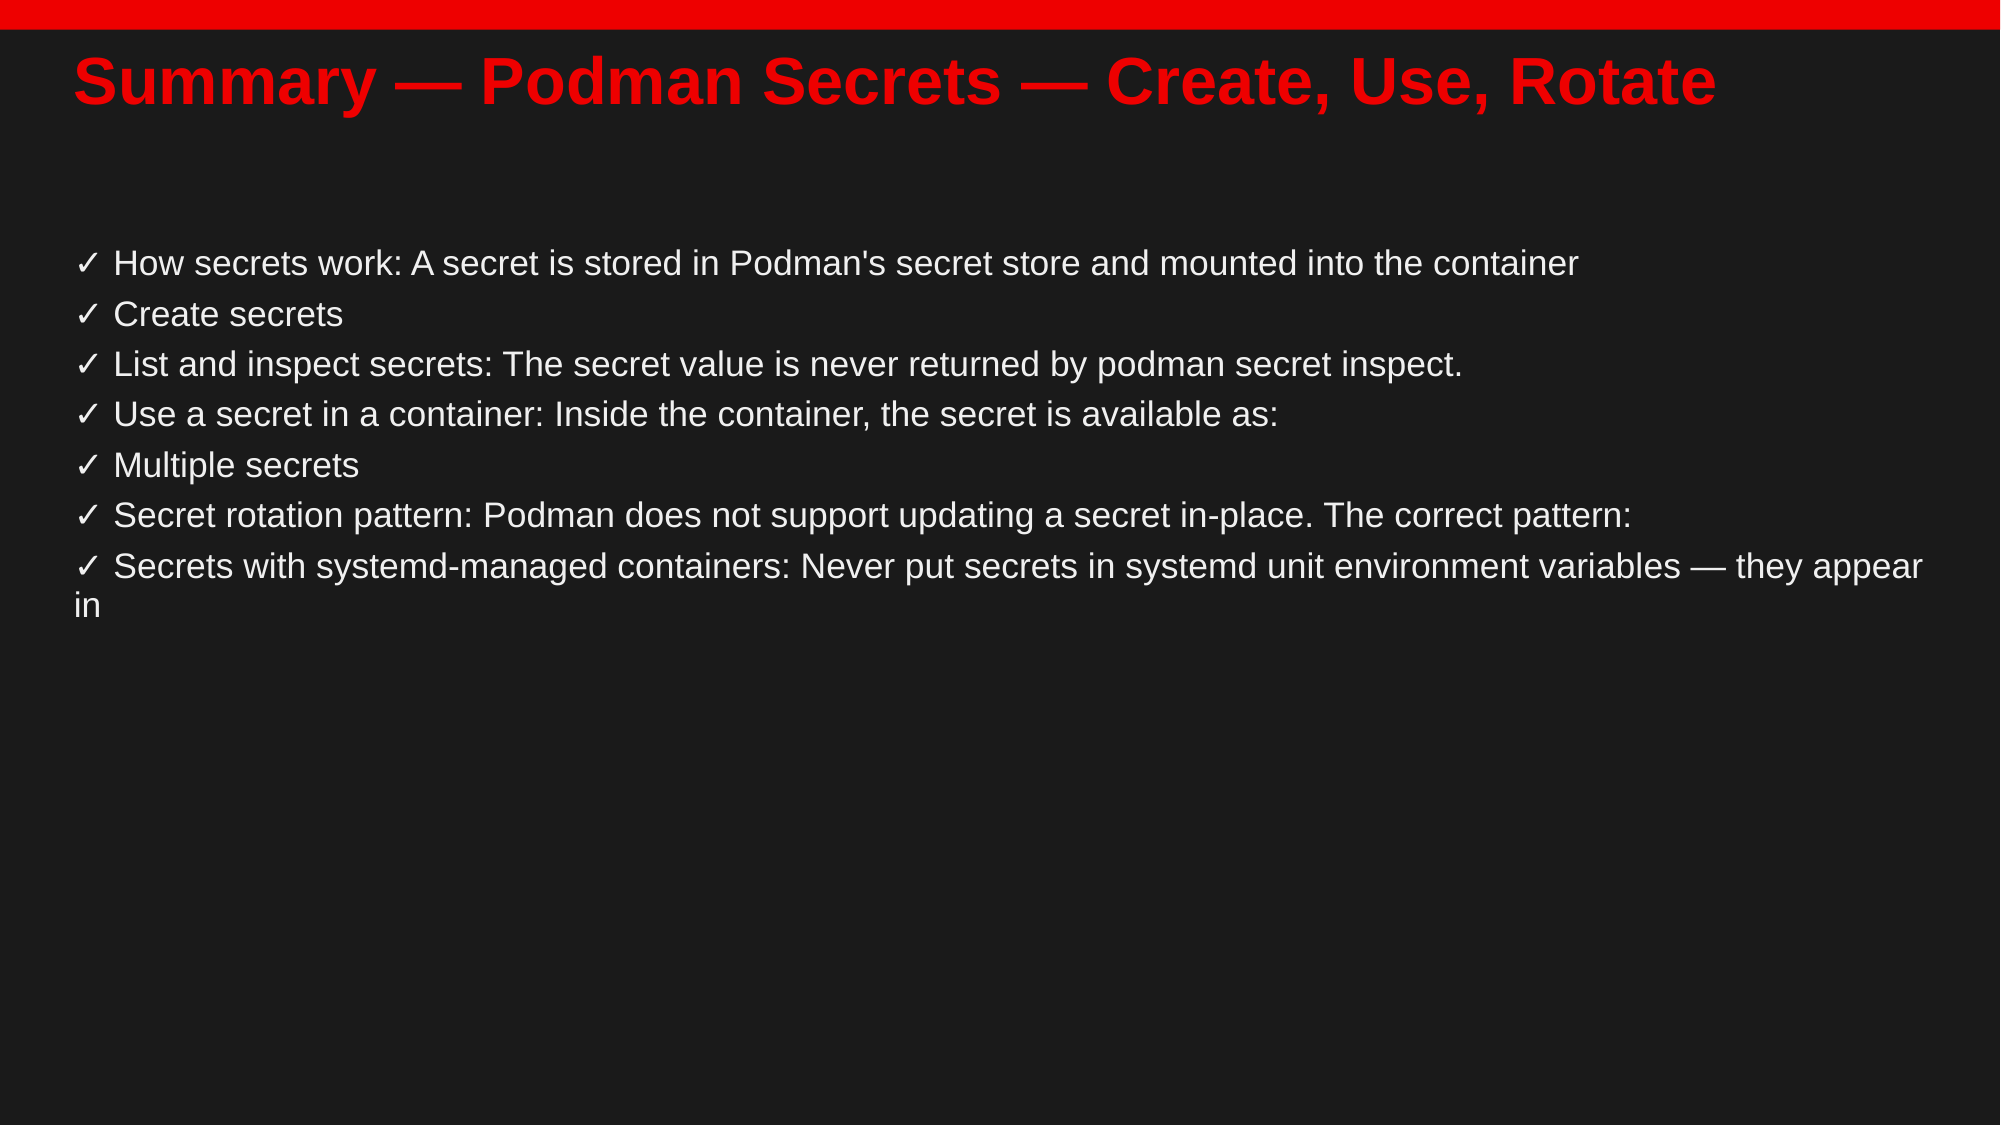

Summary — Podman Secrets — Create, Use, Rotate
✓ How secrets work: A secret is stored in Podman's secret store and mounted into the container
✓ Create secrets
✓ List and inspect secrets: The secret value is never returned by podman secret inspect.
✓ Use a secret in a container: Inside the container, the secret is available as:
✓ Multiple secrets
✓ Secret rotation pattern: Podman does not support updating a secret in-place. The correct pattern:
✓ Secrets with systemd-managed containers: Never put secrets in systemd unit environment variables — they appear in